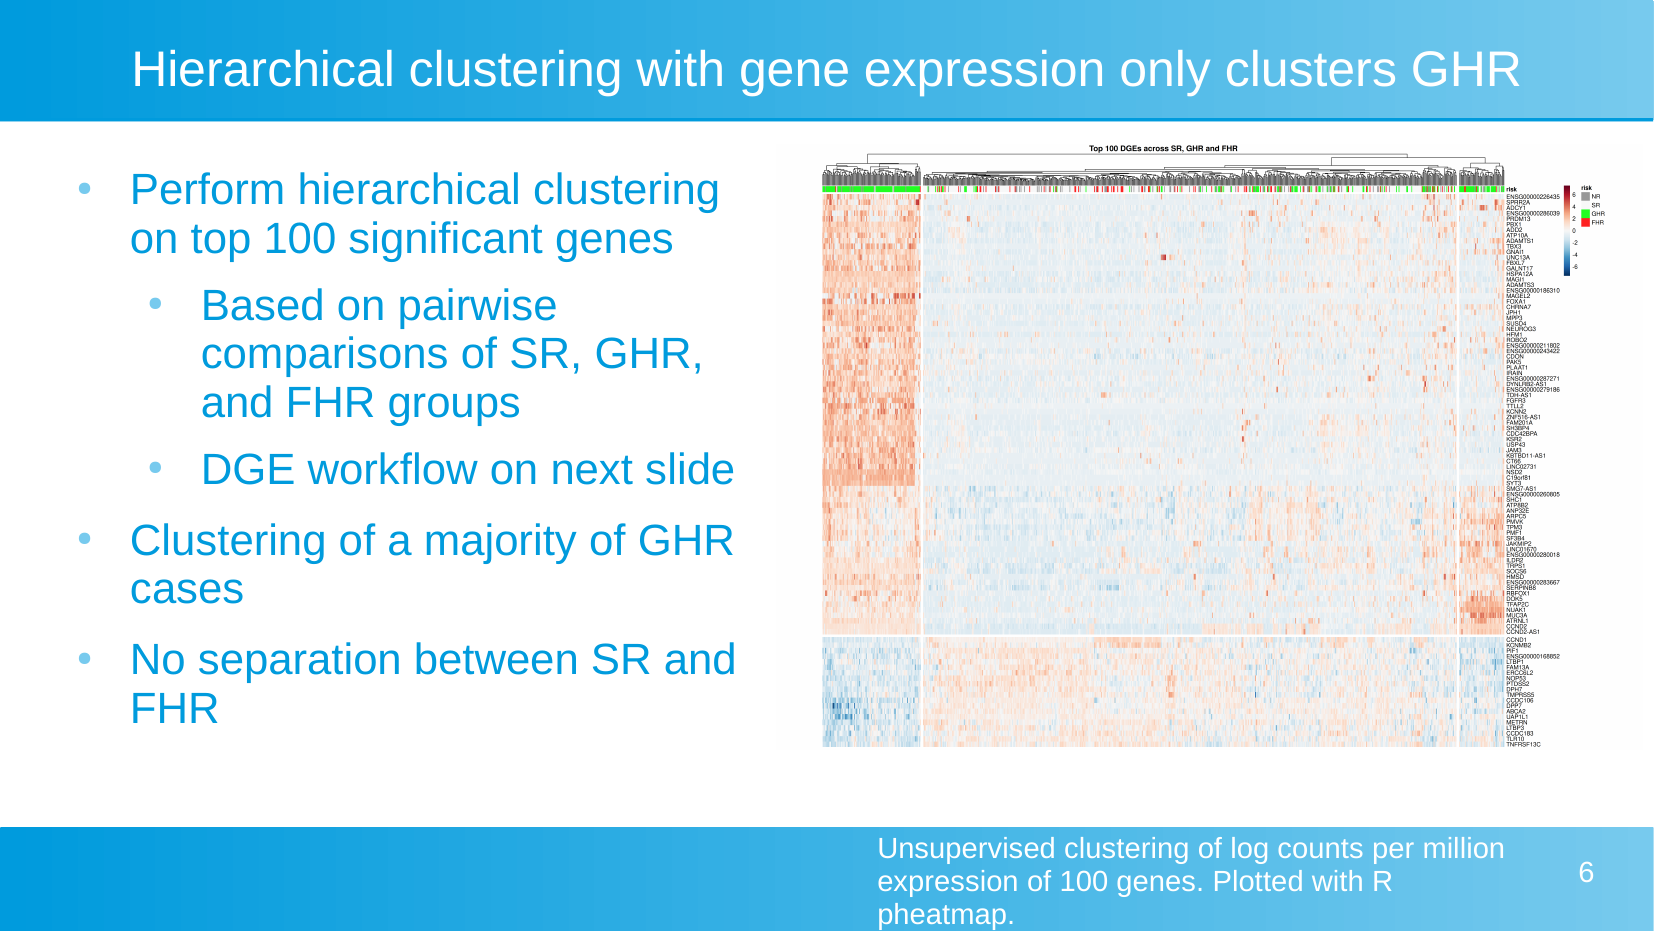

# Hierarchical clustering with gene expression only clusters GHR
Perform hierarchical clustering on top 100 significant genes
Based on pairwise comparisons of SR, GHR, and FHR groups
DGE workflow on next slide
Clustering of a majority of GHR cases
No separation between SR and FHR
Unsupervised clustering of log counts per million expression of 100 genes. Plotted with R pheatmap.
6